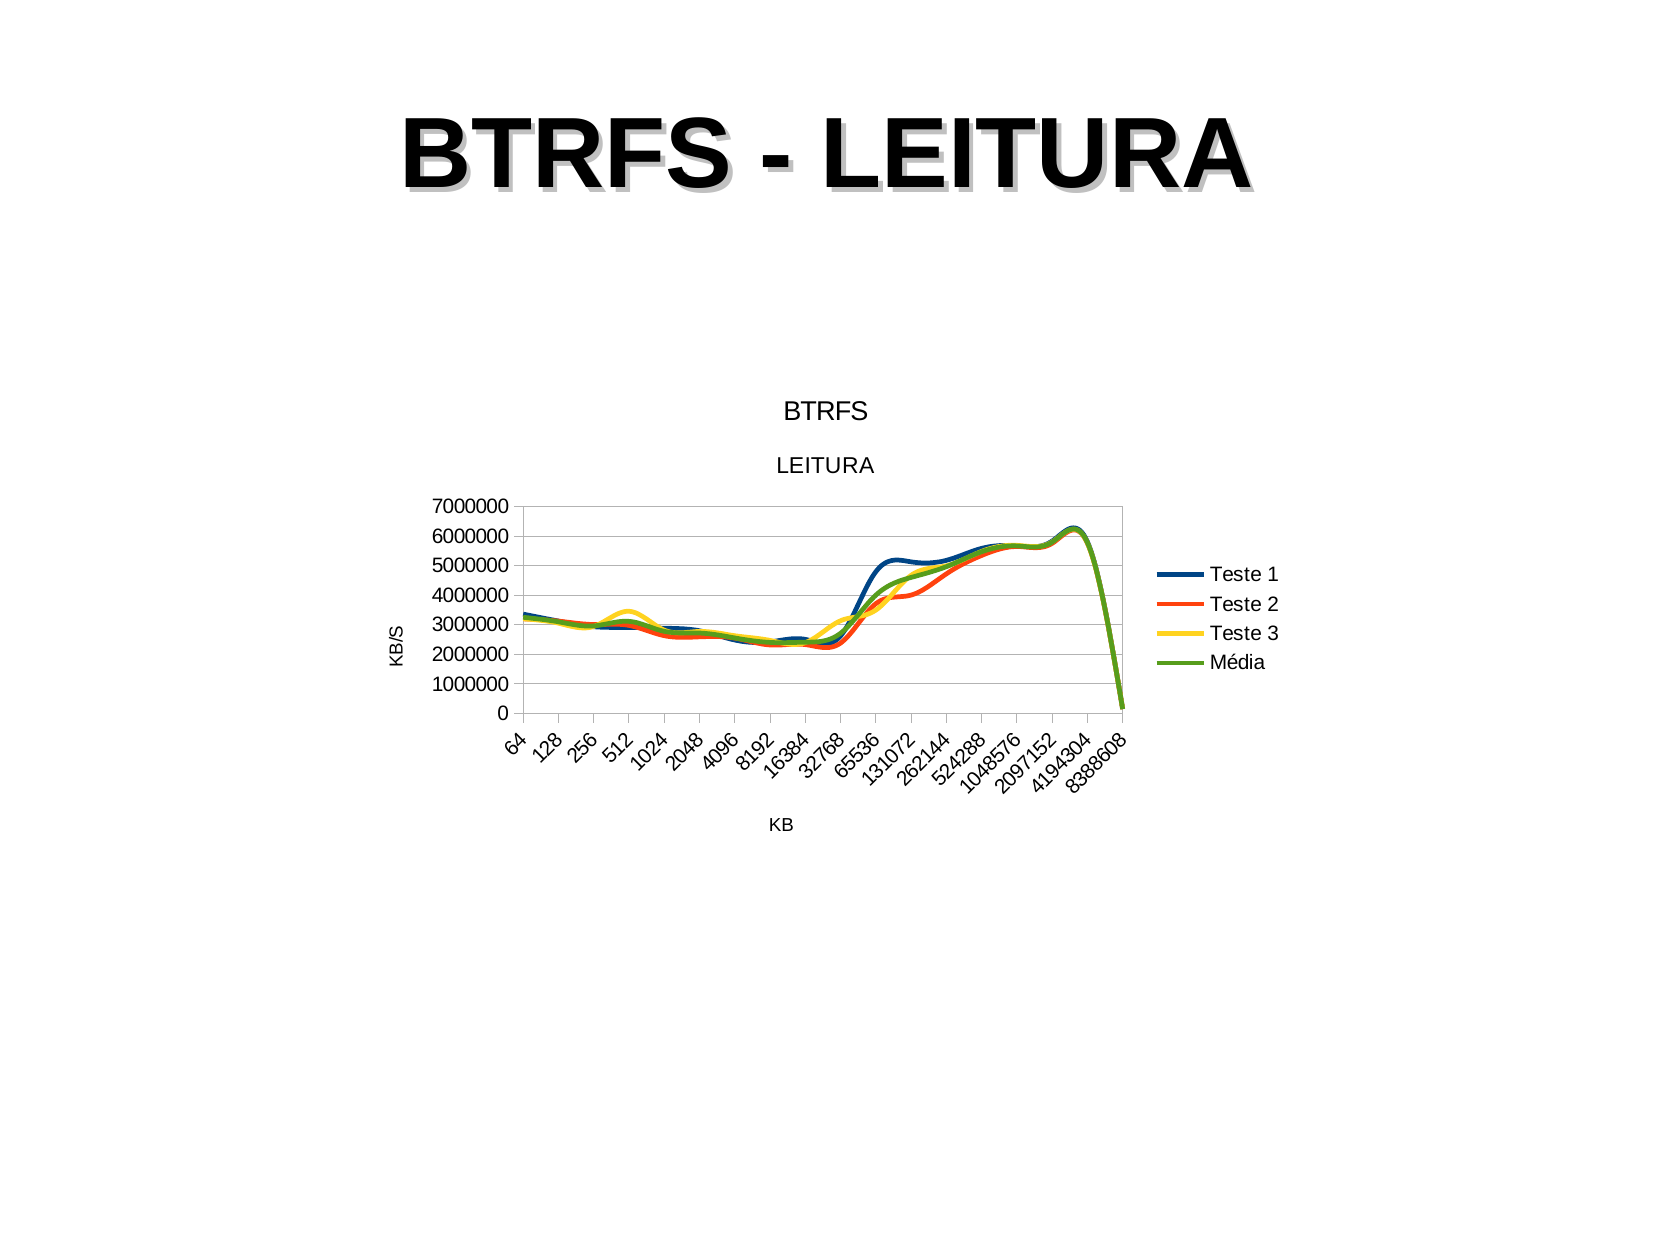

# BTRFS - LEITURA
### Chart: BTRFS
LEITURA
| Category | Teste 1 | Teste 2 | Teste 3 | Média |
|---|---|---|---|---|
| 64 | 3363612.0 | 3203069.0 | 3203069.0 | 3256583.0 |
| 128 | 3124872.0 | 3124872.0 | 3053774.0 | 3101173.0 |
| 256 | 2935279.0 | 3009318.0 | 2943325.0 | 2962641.0 |
| 512 | 2910635.0 | 2979282.0 | 3459188.0 | 3116368.0 |
| 1024 | 2884840.0 | 2632033.0 | 2820430.0 | 2779101.0 |
| 2048 | 2798201.0 | 2592166.0 | 2774700.0 | 2721689.0 |
| 4096 | 2485223.0 | 2550529.0 | 2630589.0 | 2555447.0 |
| 8192 | 2422291.0 | 2316625.0 | 2471958.0 | 2403625.0 |
| 16384 | 2507112.0 | 2330279.0 | 2396343.0 | 2411245.0 |
| 32768 | 2621439.0 | 2380026.0 | 3135670.0 | 2712378.0 |
| 65536 | 4795848.0 | 3713923.0 | 3498429.0 | 4002733.0 |
| 131072 | 5131631.0 | 4006242.0 | 4673490.0 | 4603788.0 |
| 262144 | 5182053.0 | 4724595.0 | 4997125.0 | 4967924.0 |
| 524288 | 5586441.0 | 5346053.0 | 5484234.0 | 5472243.0 |
| 1048576 | 5671380.0 | 5649314.0 | 5690495.0 | 5670396.0 |
| 2097152 | 5833506.0 | 5756549.0 | 5805569.0 | 5798541.0 |
| 4194304 | 5813844.0 | 5766895.0 | 5770387.0 | 5783709.0 |
| 8388608 | 148598.0 | 149691.0 | 148829.0 | 149039.0 |